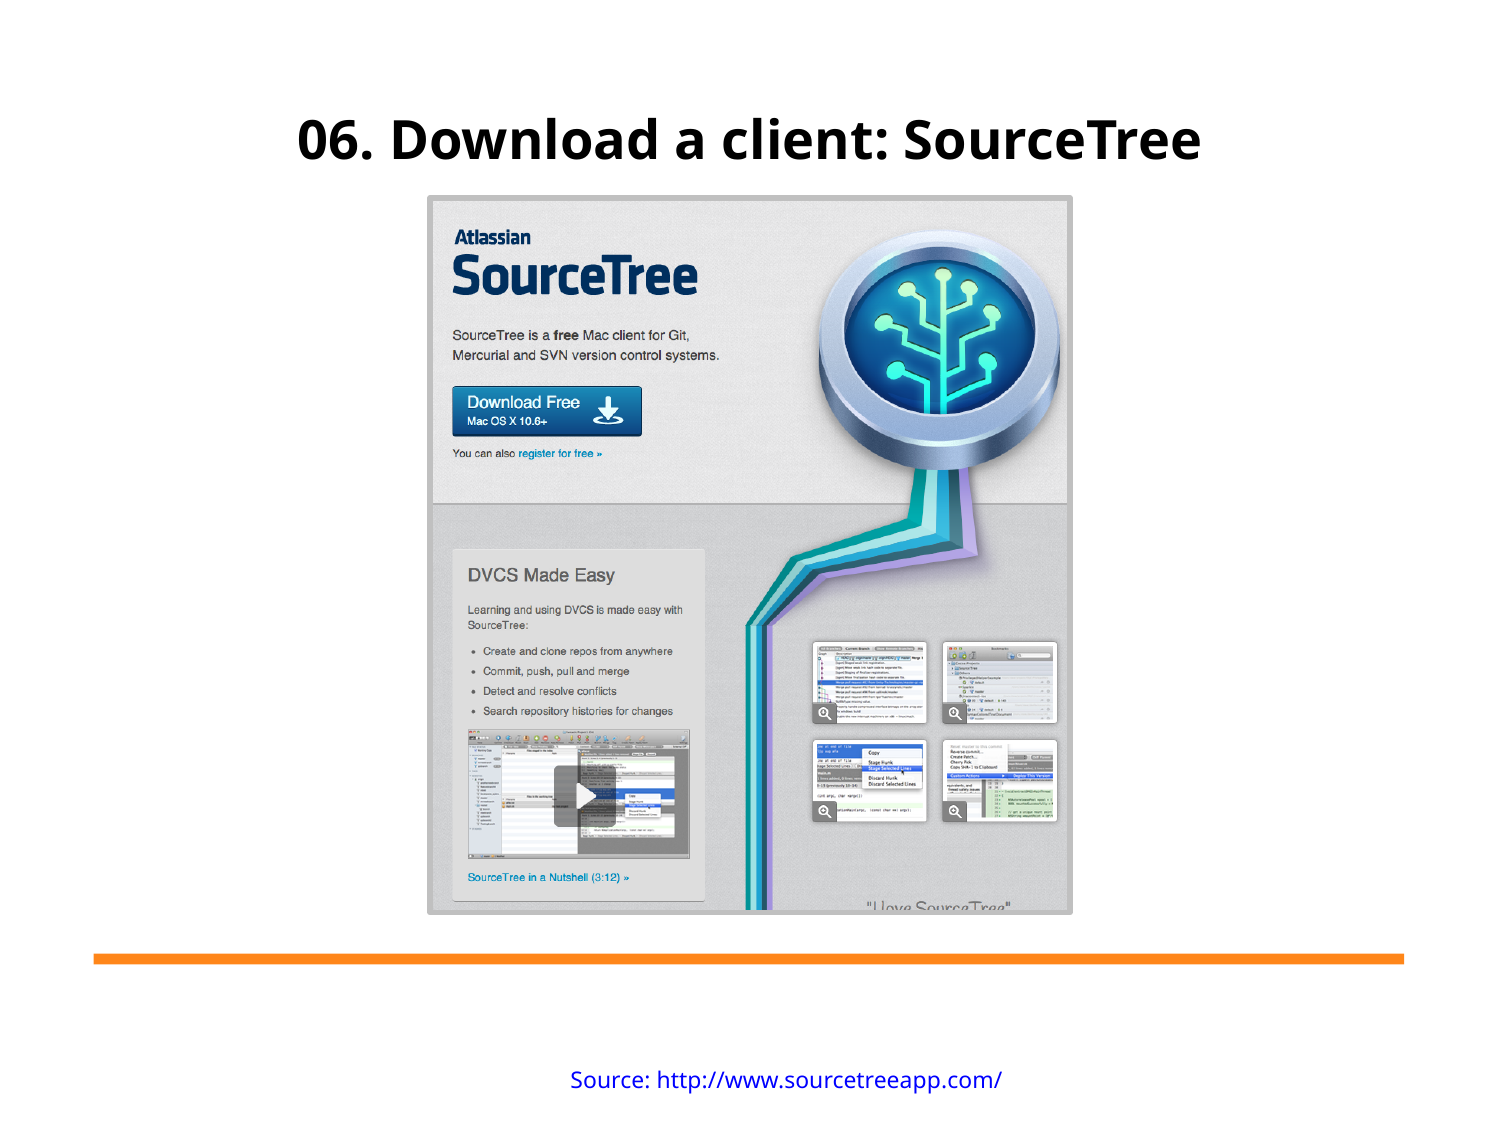

# 06. Download a client: SourceTree
Source: http://www.sourcetreeapp.com/